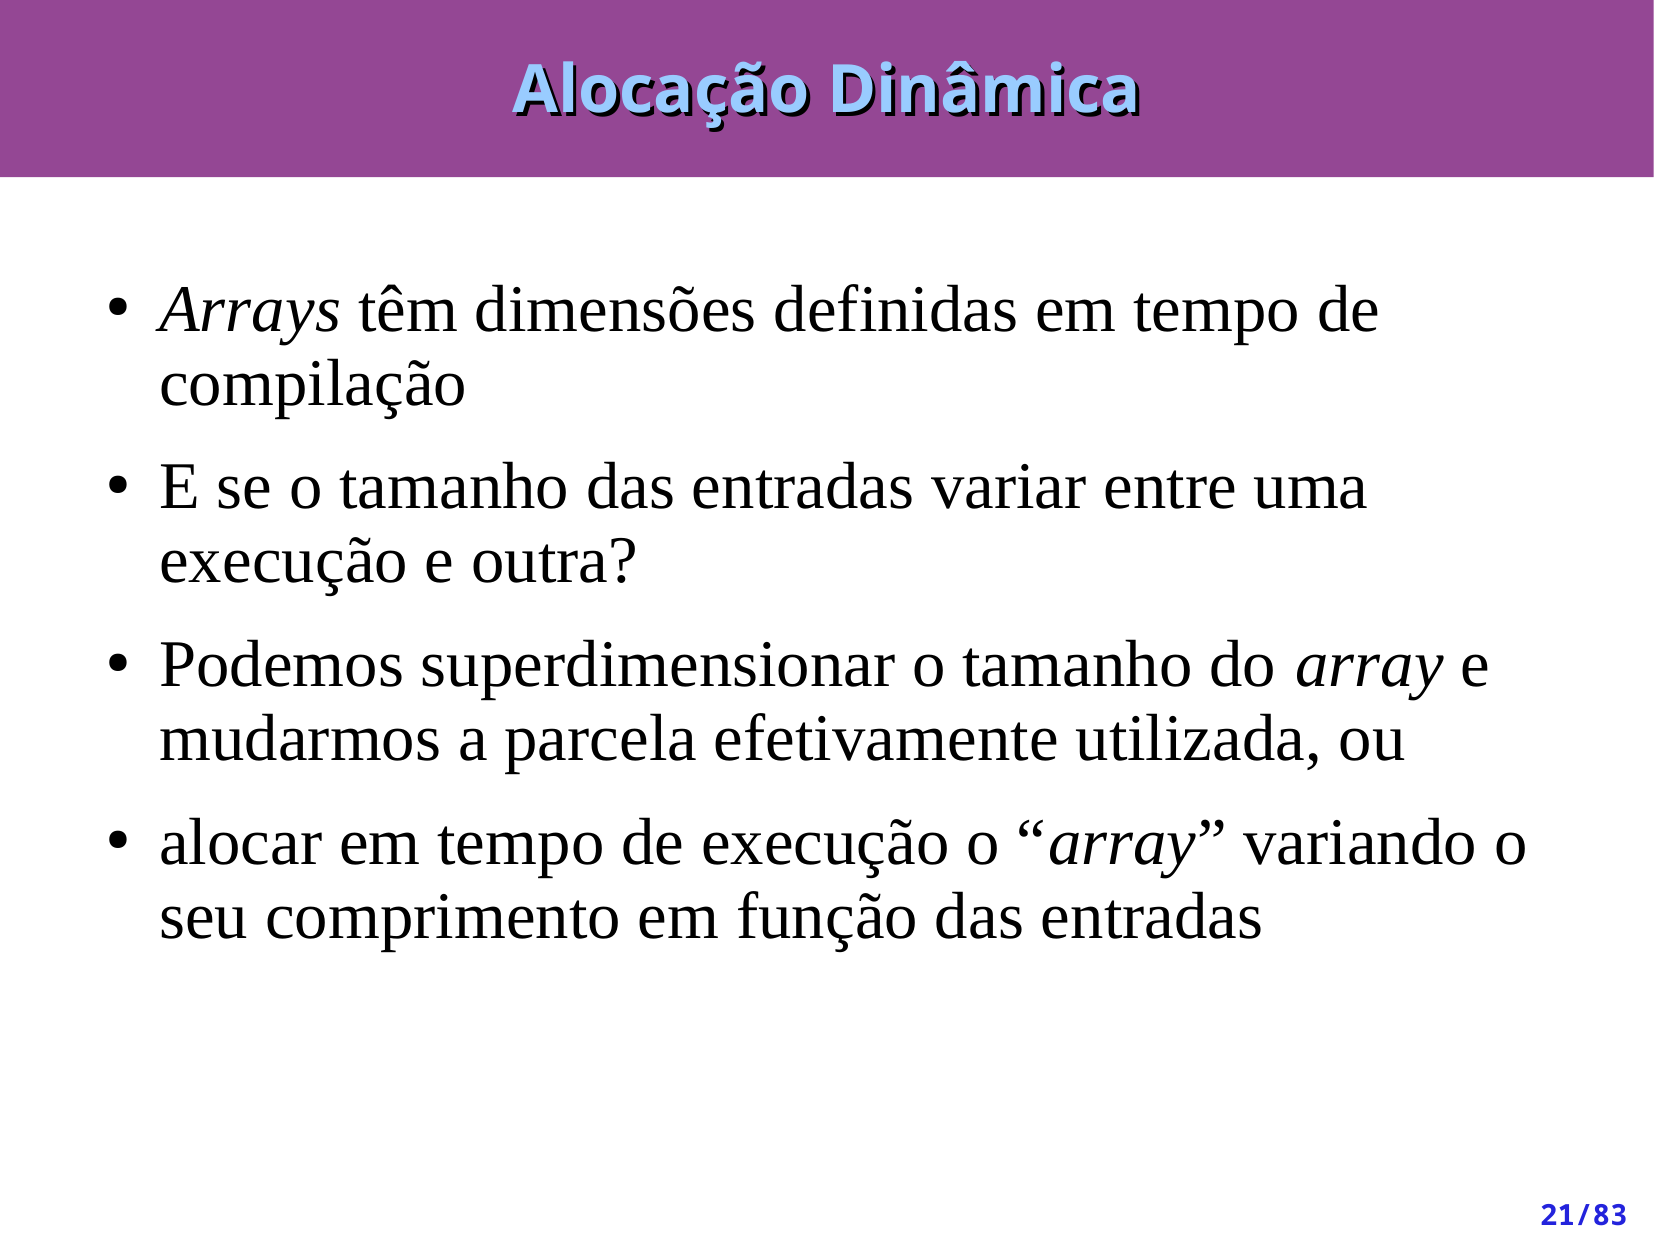

# Alocação Dinâmica
Arrays têm dimensões definidas em tempo de compilação
E se o tamanho das entradas variar entre uma execução e outra?
Podemos superdimensionar o tamanho do array e mudarmos a parcela efetivamente utilizada, ou
alocar em tempo de execução o “array” variando o seu comprimento em função das entradas
21